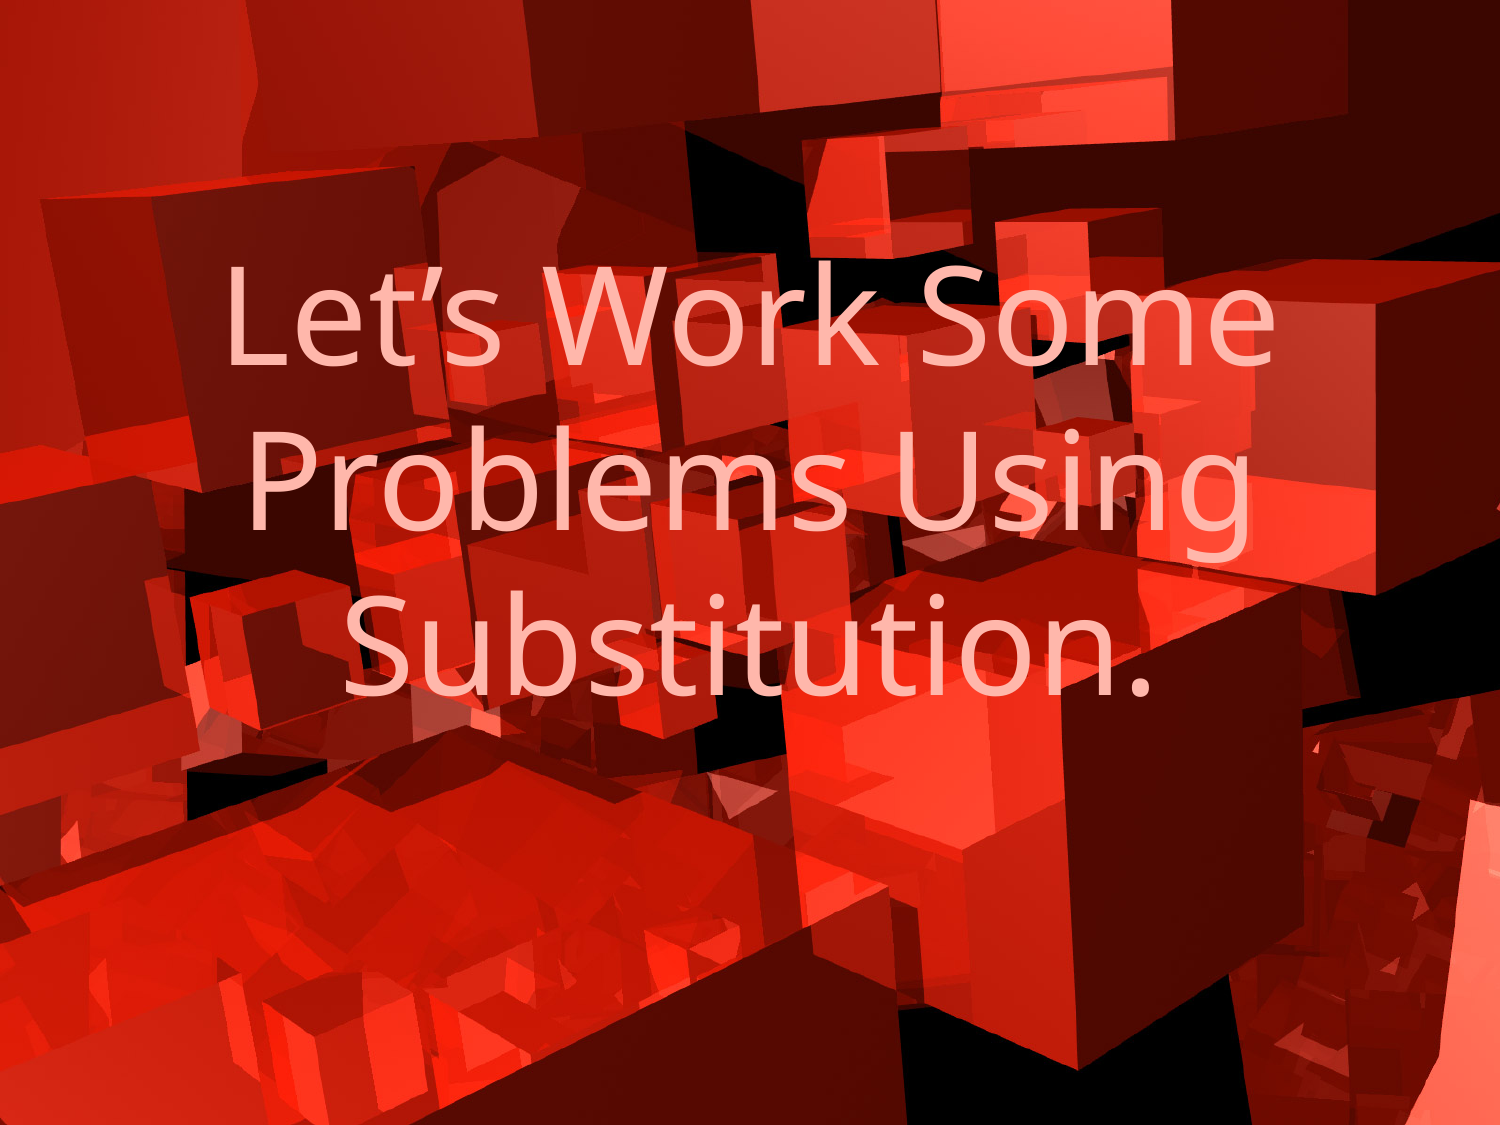

# Let’s Work Some Problems Using Substitution.